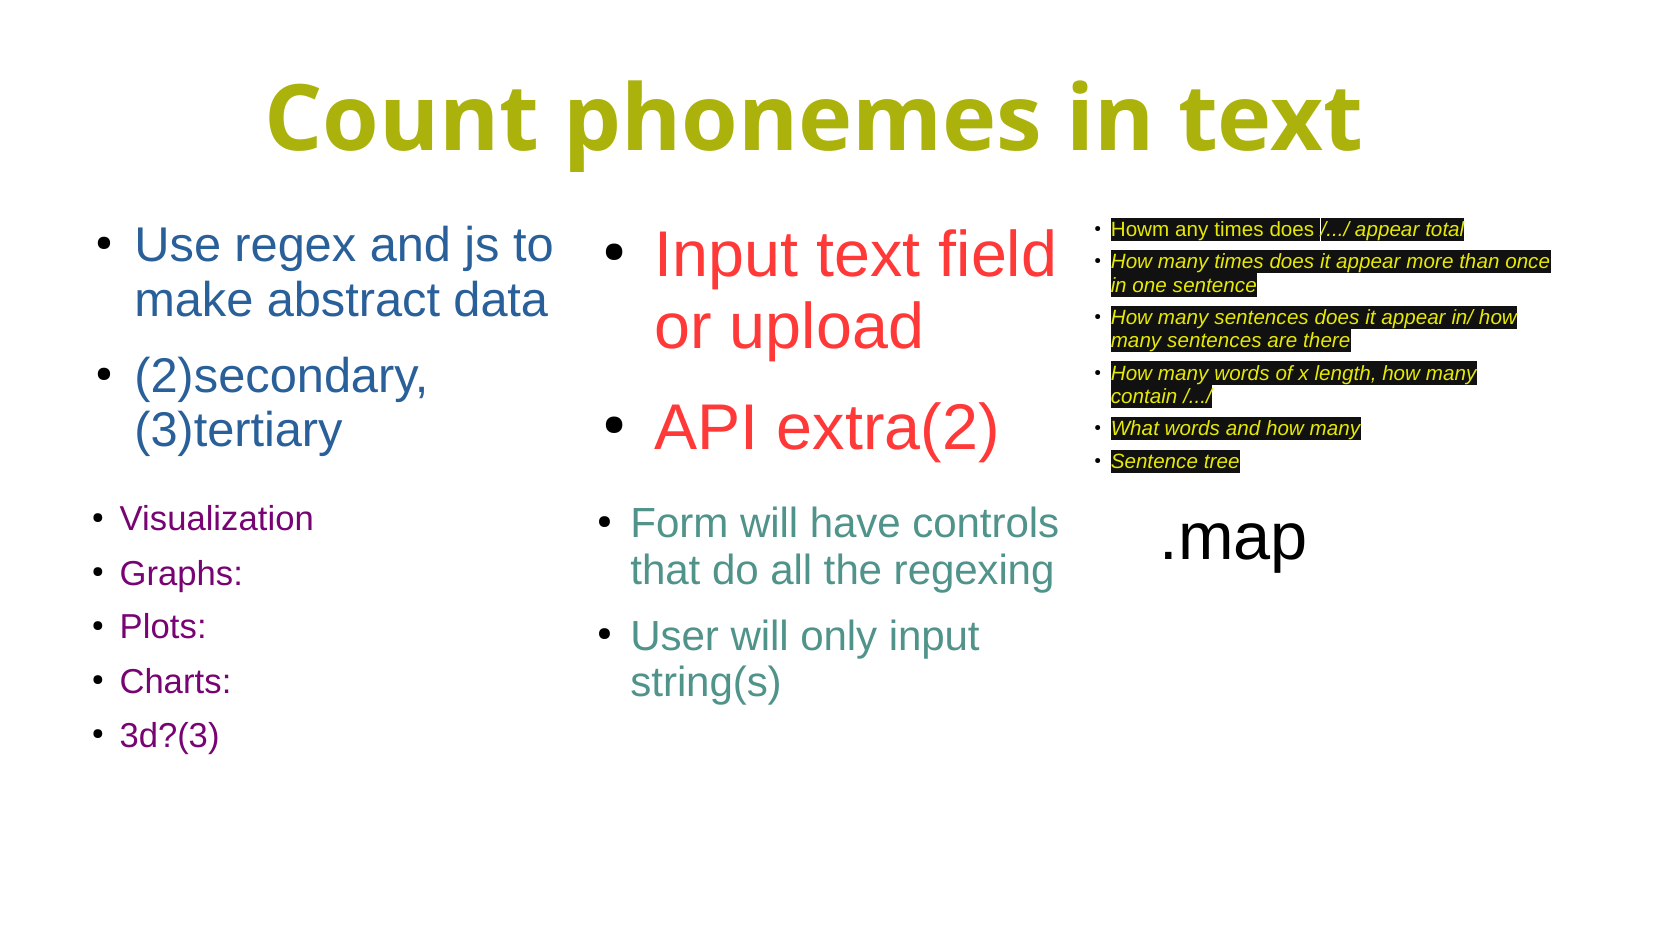

# Count phonemes in text
Use regex and js to make abstract data
(2)secondary,(3)tertiary
Input text field or upload
API extra(2)
Howm any times does /.../ appear total
How many times does it appear more than once in one sentence
How many sentences does it appear in/ how many sentences are there
How many words of x length, how many contain /.../
What words and how many
Sentence tree
Visualization
Graphs:
Plots:
Charts:
3d?(3)
Form will have controls that do all the regexing
User will only input string(s)
.map